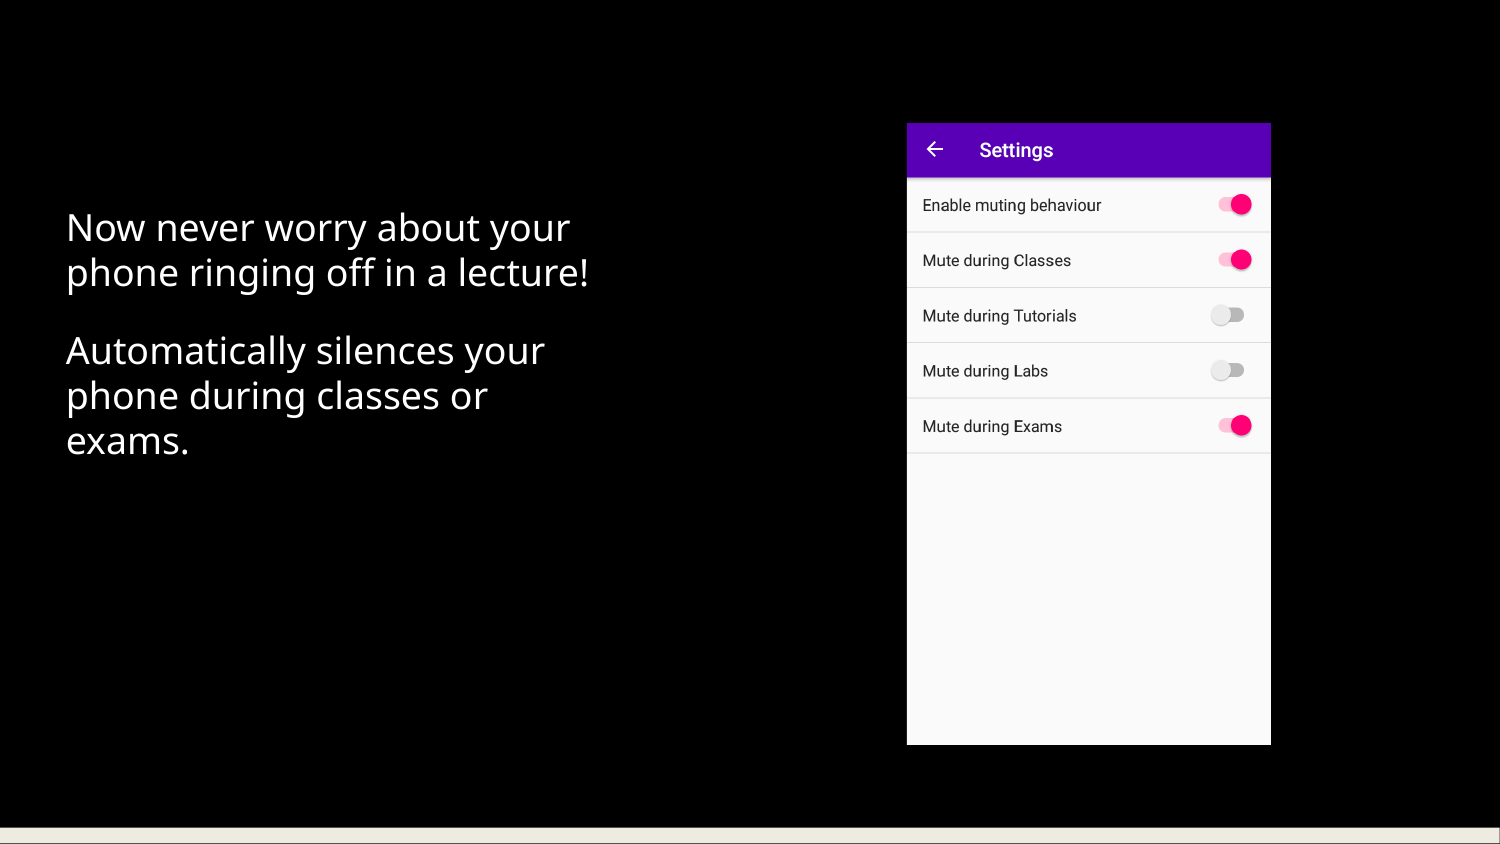

Now never worry about your phone ringing off in a lecture!
Automatically silences your phone during classes or exams.